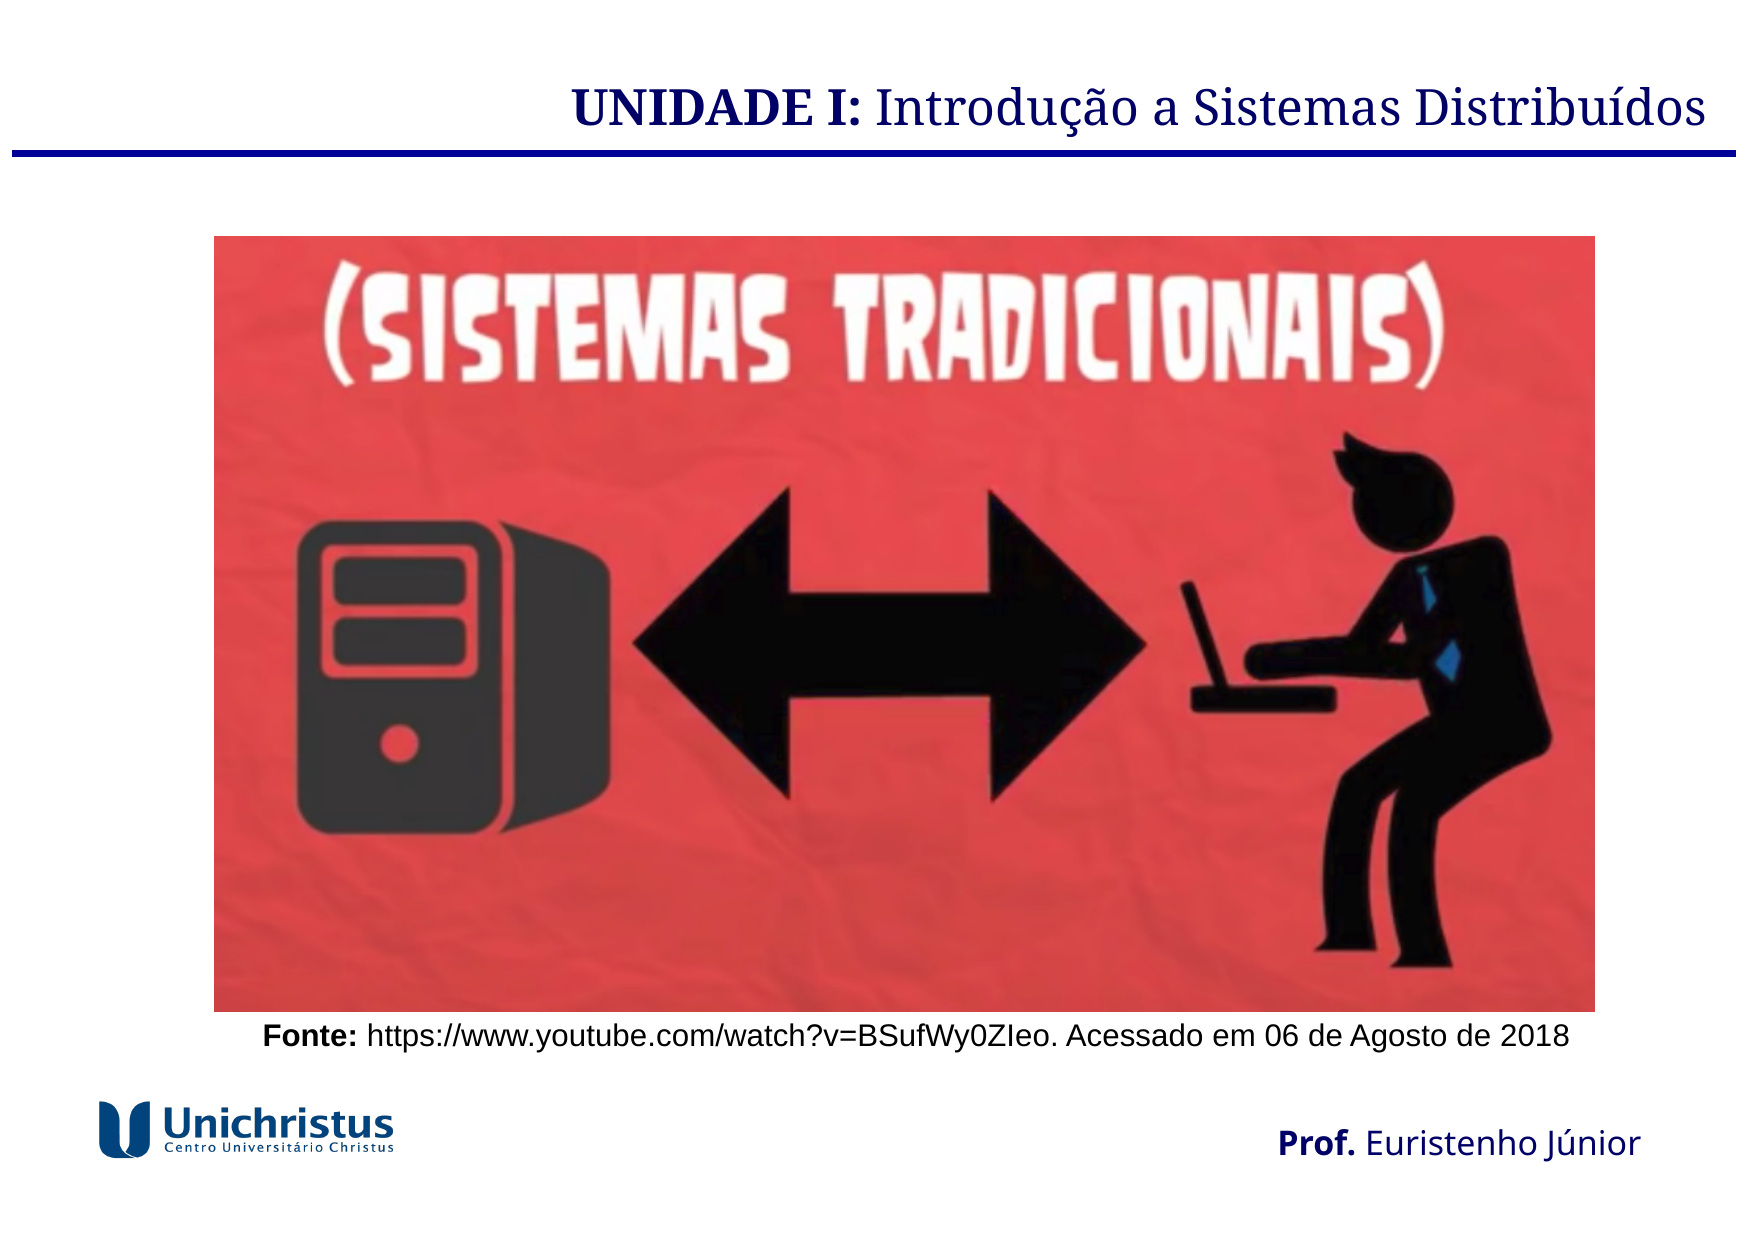

UNIDADE I: Introdução a Sistemas Distribuídos
Fonte: https://www.youtube.com/watch?v=BSufWy0ZIeo. Acessado em 06 de Agosto de 2018
Prof. Euristenho Júnior